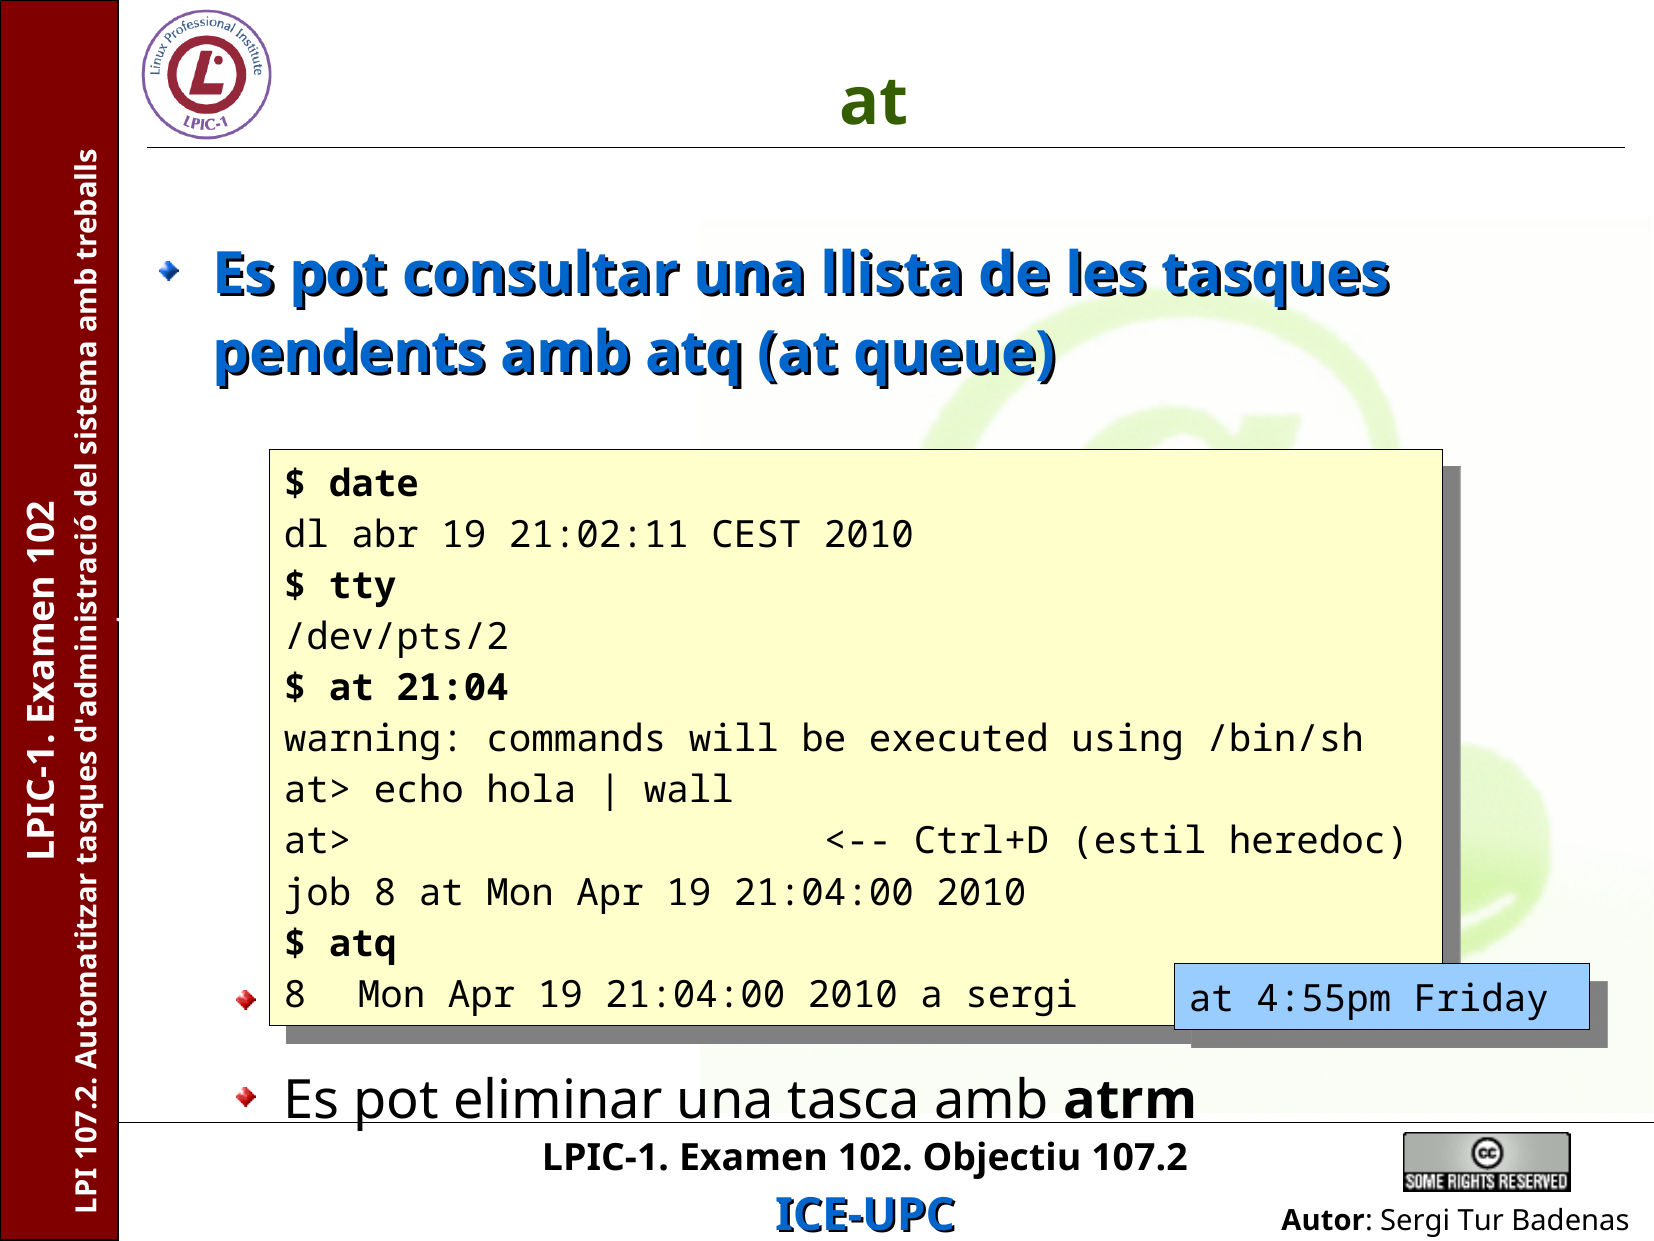

# at
Es pot consultar una llista de les tasques pendents amb atq (at queue)
El divendres a les 4:45 de la tarda
Es pot eliminar una tasca amb atrm
$ date
dl abr 19 21:02:11 CEST 2010
$ tty
/dev/pts/2
$ at 21:04
warning: commands will be executed using /bin/sh
at> echo hola | wall
at> <-- Ctrl+D (estil heredoc)
job 8 at Mon Apr 19 21:04:00 2010
$ atq
8	Mon Apr 19 21:04:00 2010 a sergi
at 4:55pm Friday